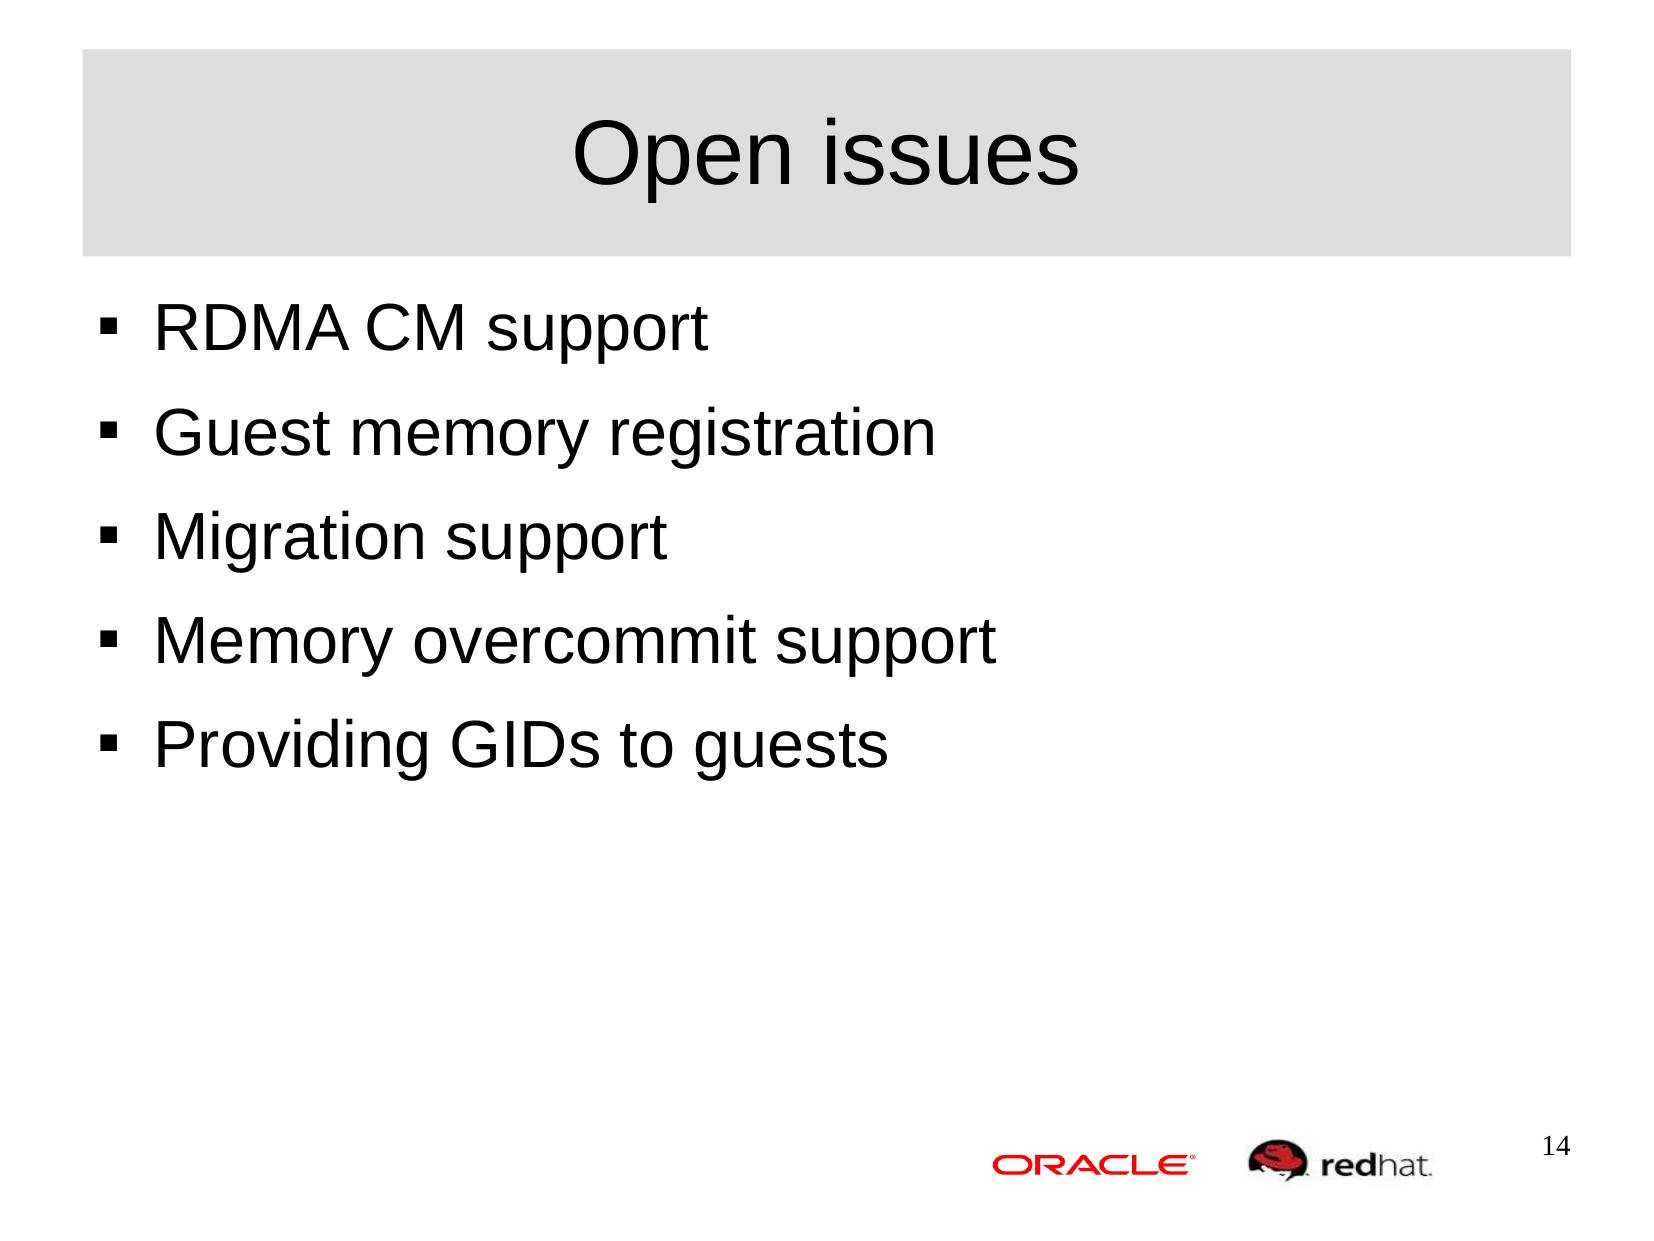

# Open issues
RDMA CM support
Guest memory registration
Migration support
Memory overcommit support
Providing GIDs to guests
14